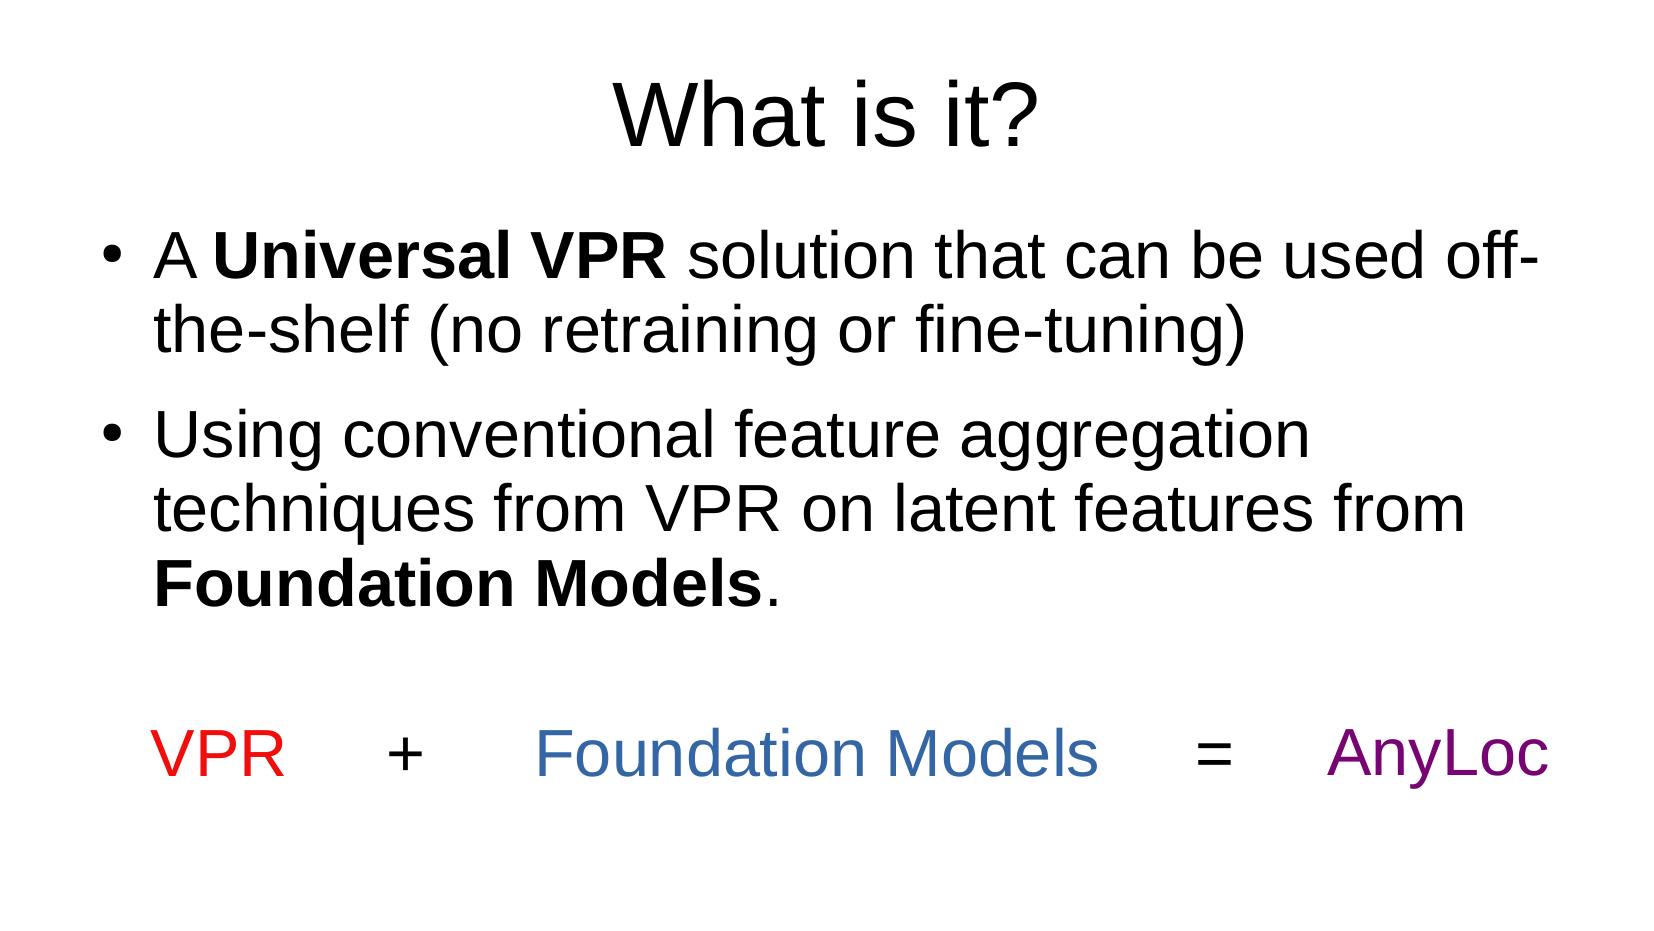

# What is it?
A Universal VPR solution that can be used off-the-shelf (no retraining or fine-tuning)
Using conventional feature aggregation techniques from VPR on latent features from Foundation Models.
AnyLoc
VPR
+
Foundation Models
=